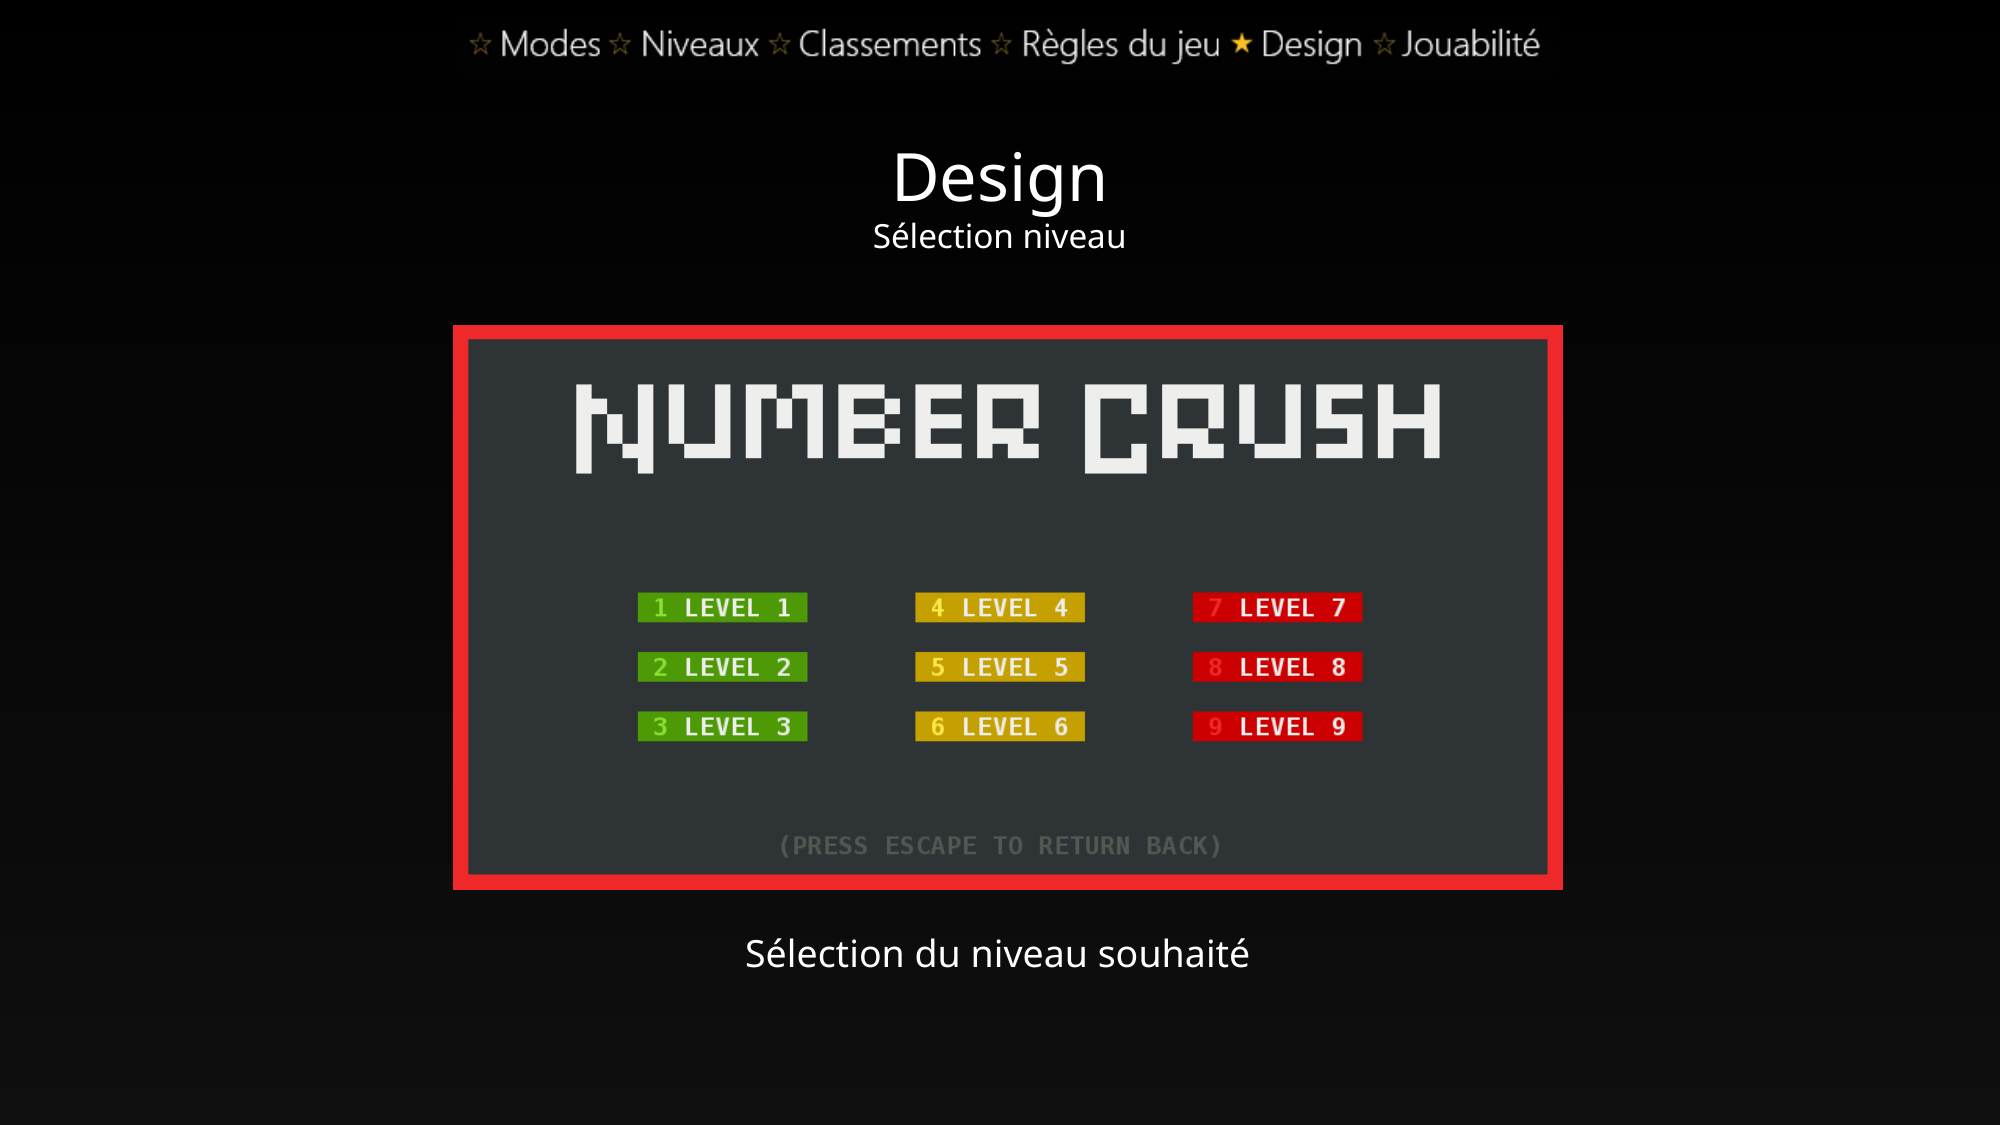

Design
Sélection niveau
Sélection du niveau souhaité